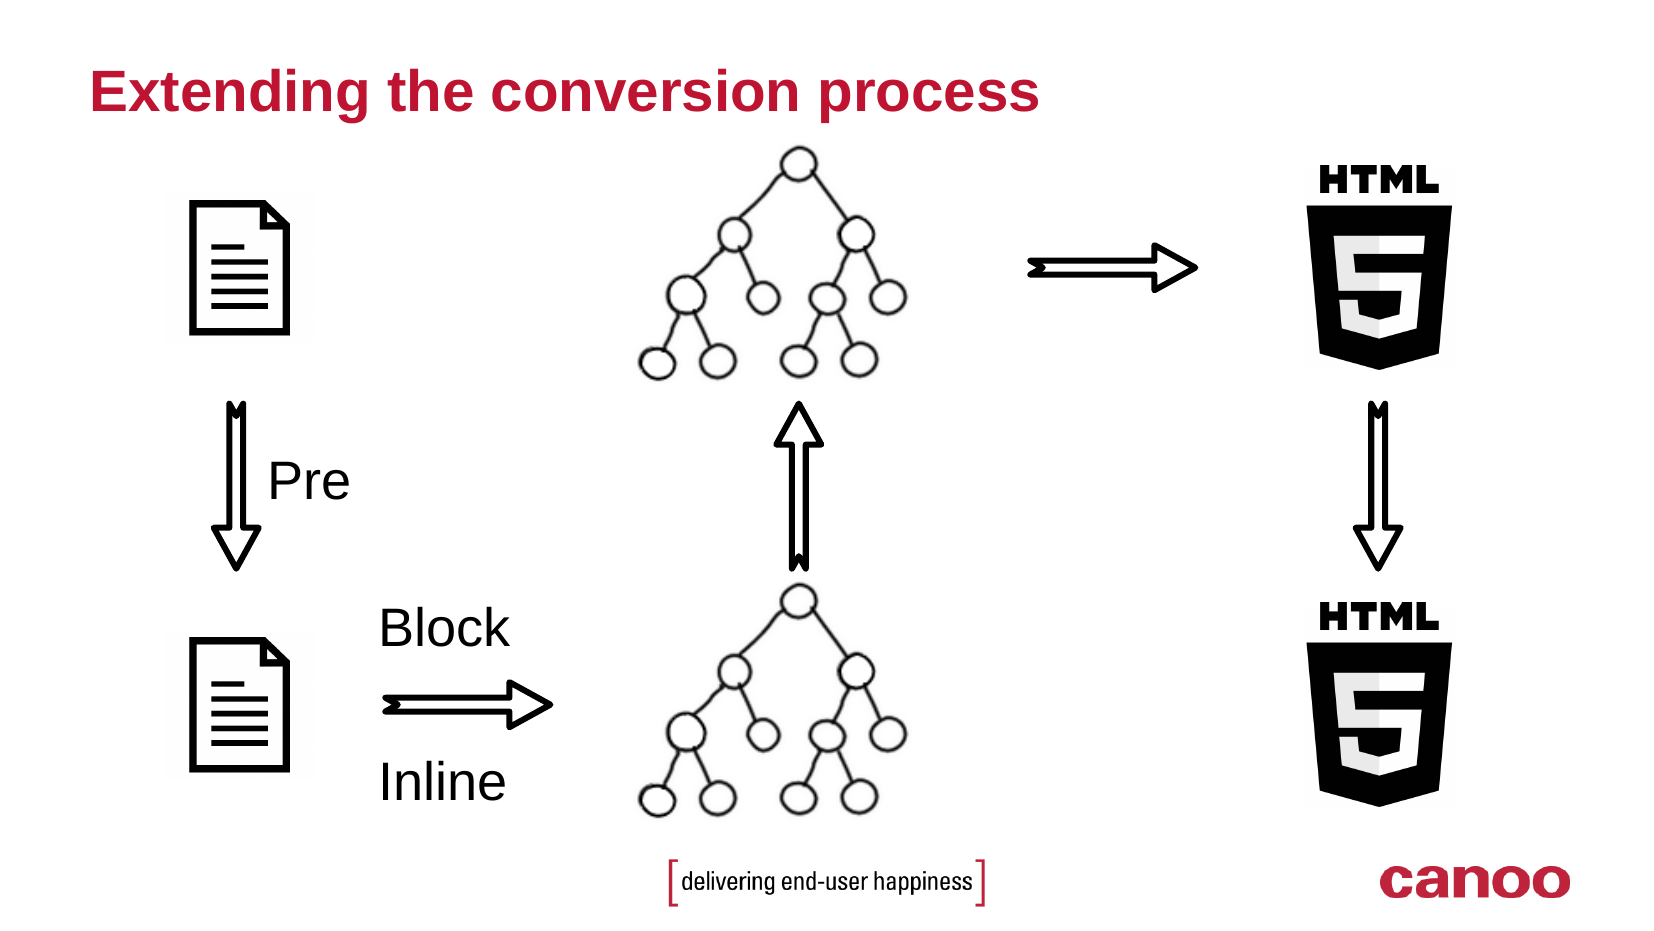

# Extending the conversion process
Pre
Block
Inline